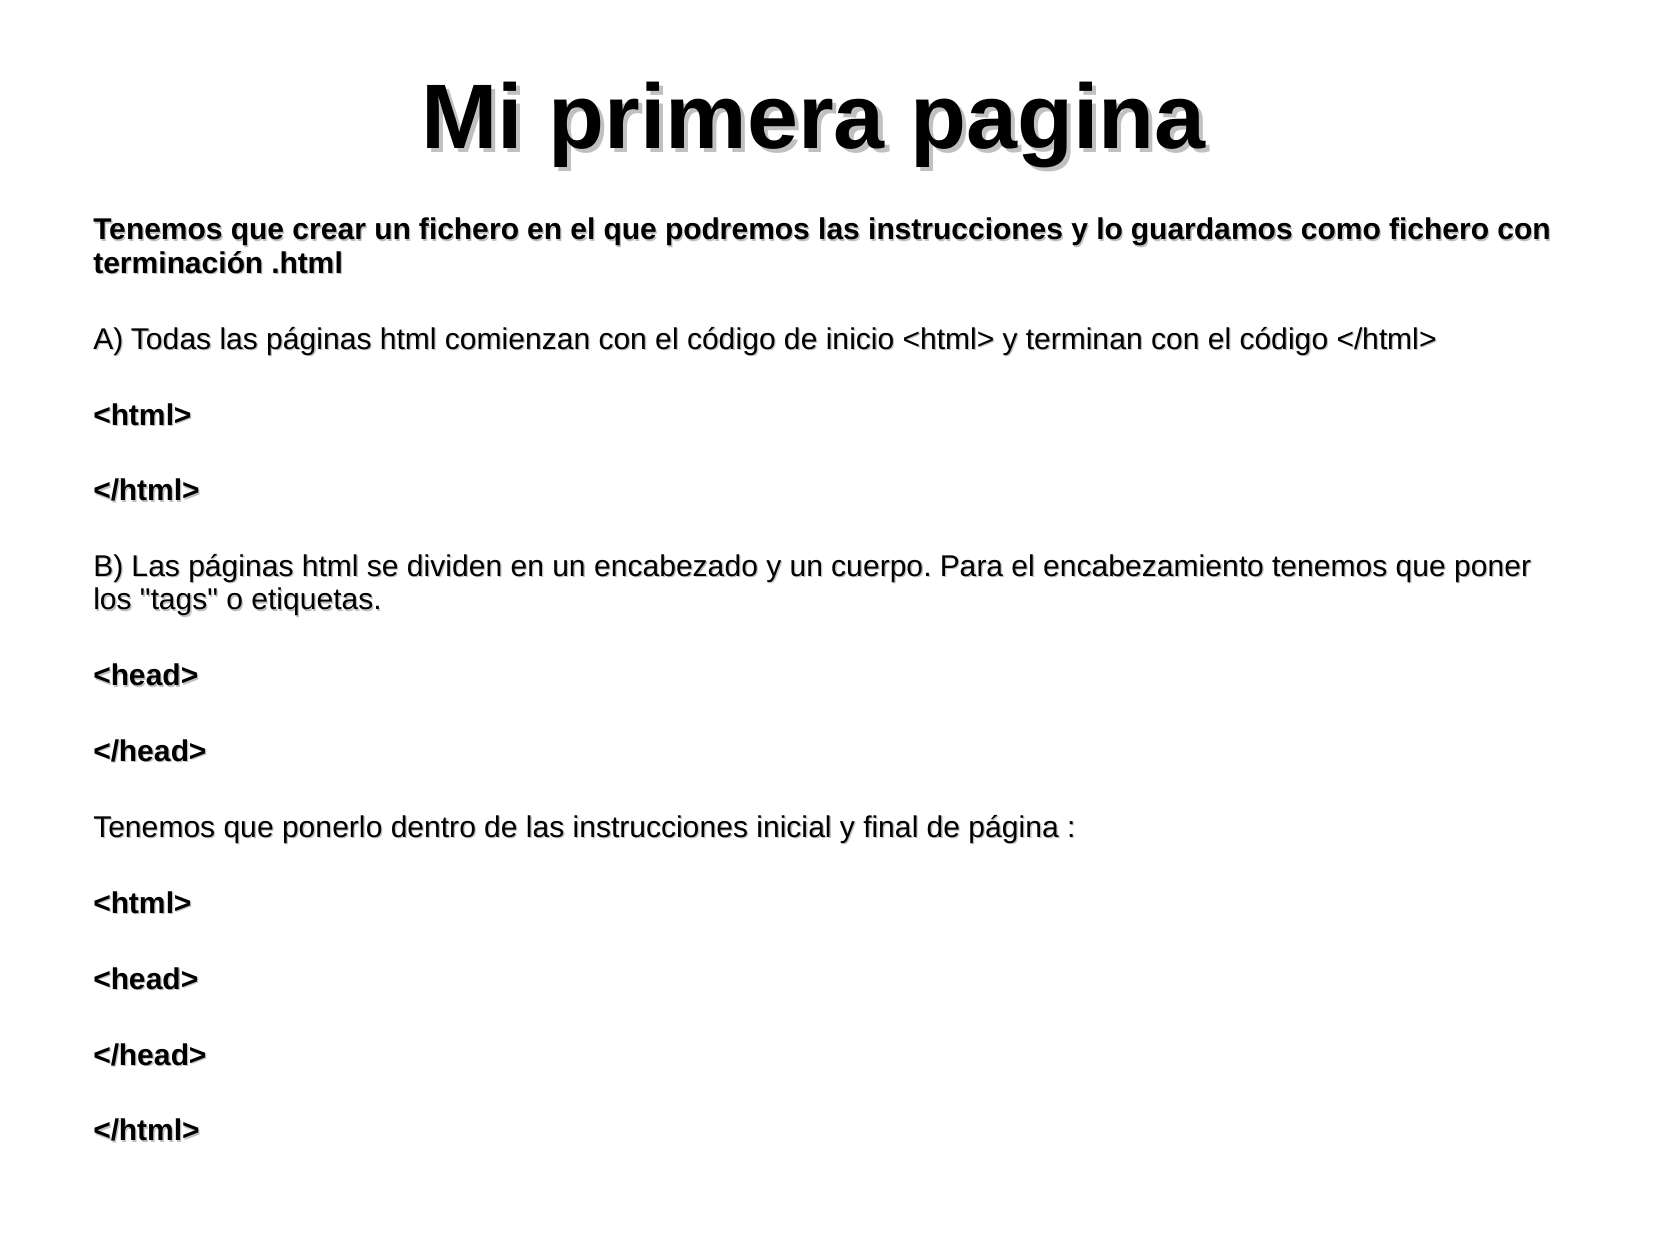

# Mi primera pagina
Tenemos que crear un fichero en el que podremos las instrucciones y lo guardamos como fichero con terminación .html
A) Todas las páginas html comienzan con el código de inicio <html> y terminan con el código </html>
<html>
</html>
B) Las páginas html se dividen en un encabezado y un cuerpo. Para el encabezamiento tenemos que poner los "tags" o etiquetas.
<head>
</head>
Tenemos que ponerlo dentro de las instrucciones inicial y final de página :
<html>
<head>
</head>
</html>